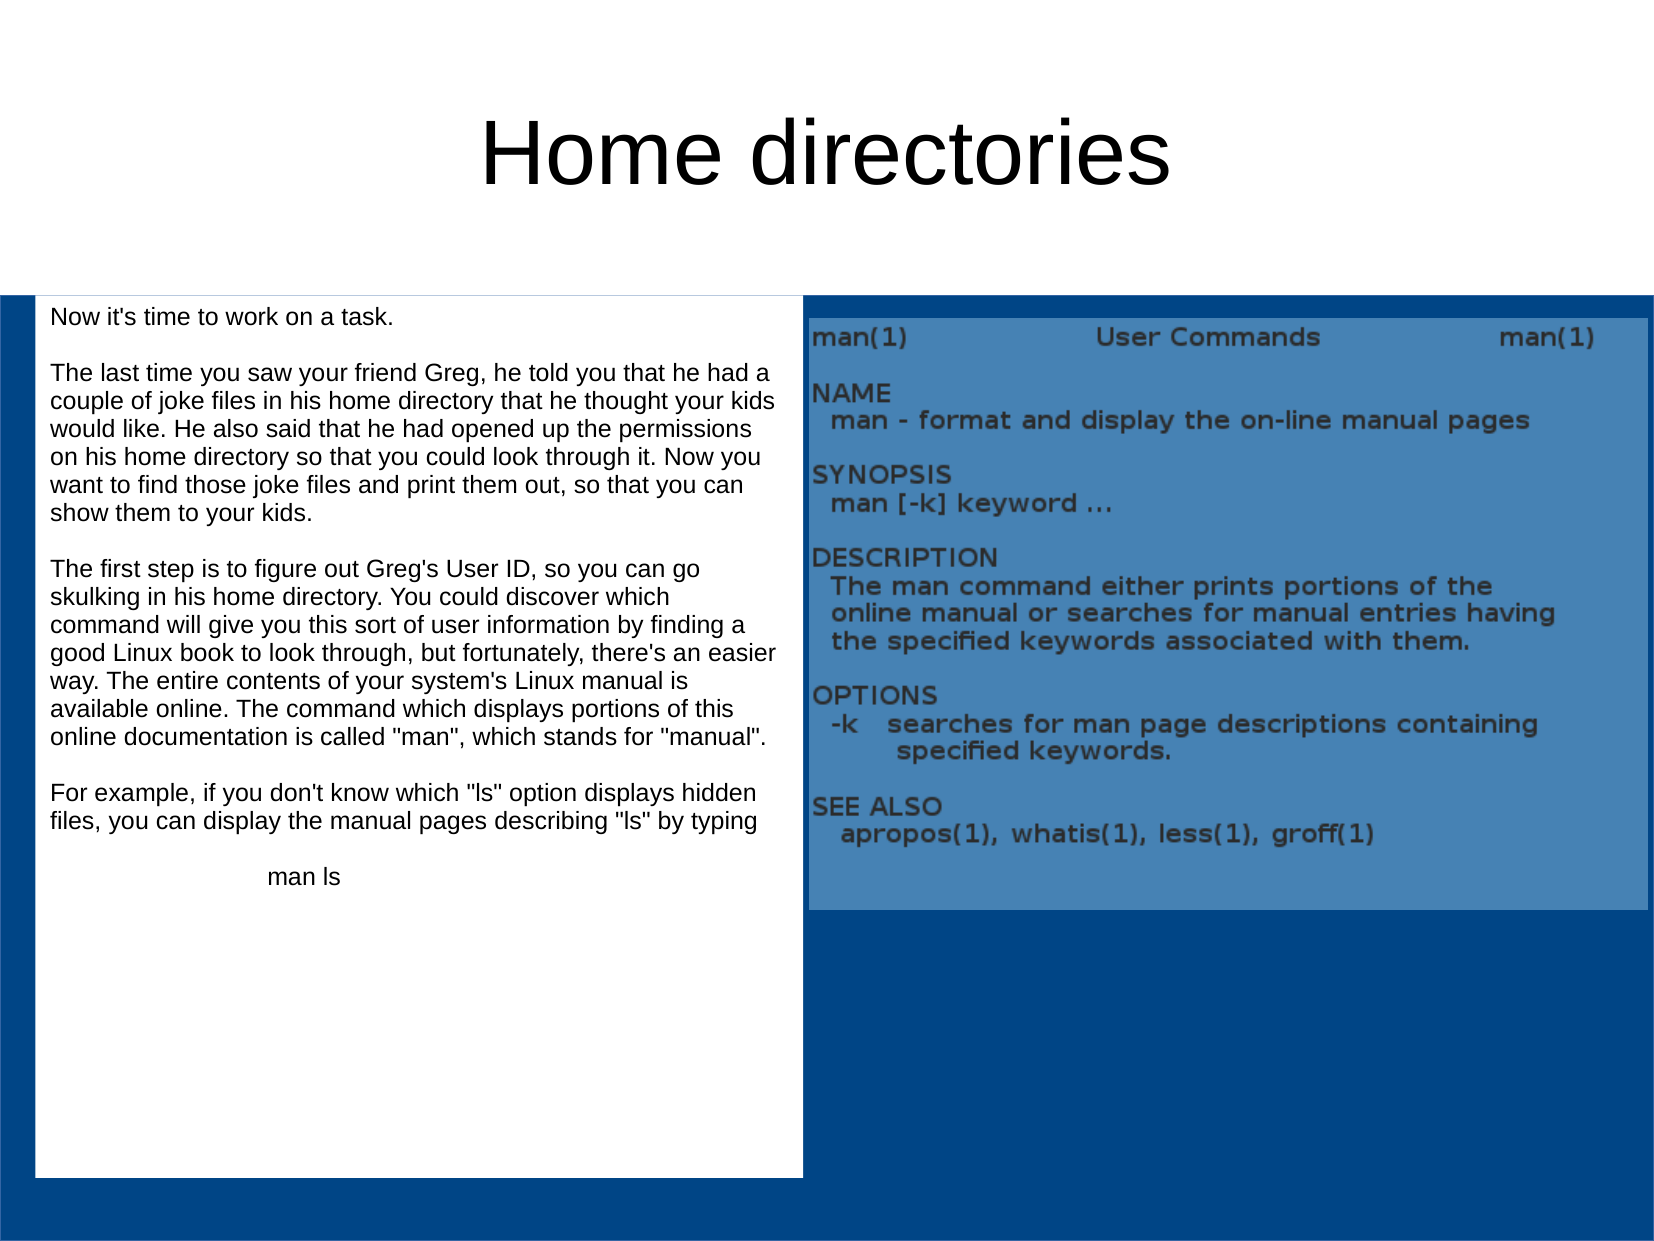

# Home directories
Now it's time to work on a task.
The last time you saw your friend Greg, he told you that he had a couple of joke files in his home directory that he thought your kids would like. He also said that he had opened up the permissions on his home directory so that you could look through it. Now you want to find those joke files and print them out, so that you can show them to your kids.
The first step is to figure out Greg's User ID, so you can go skulking in his home directory. You could discover which command will give you this sort of user information by finding a good Linux book to look through, but fortunately, there's an easier way. The entire contents of your system's Linux manual is available online. The command which displays portions of this online documentation is called "man", which stands for "manual".
For example, if you don't know which "ls" option displays hidden files, you can display the manual pages describing "ls" by typing
 man ls